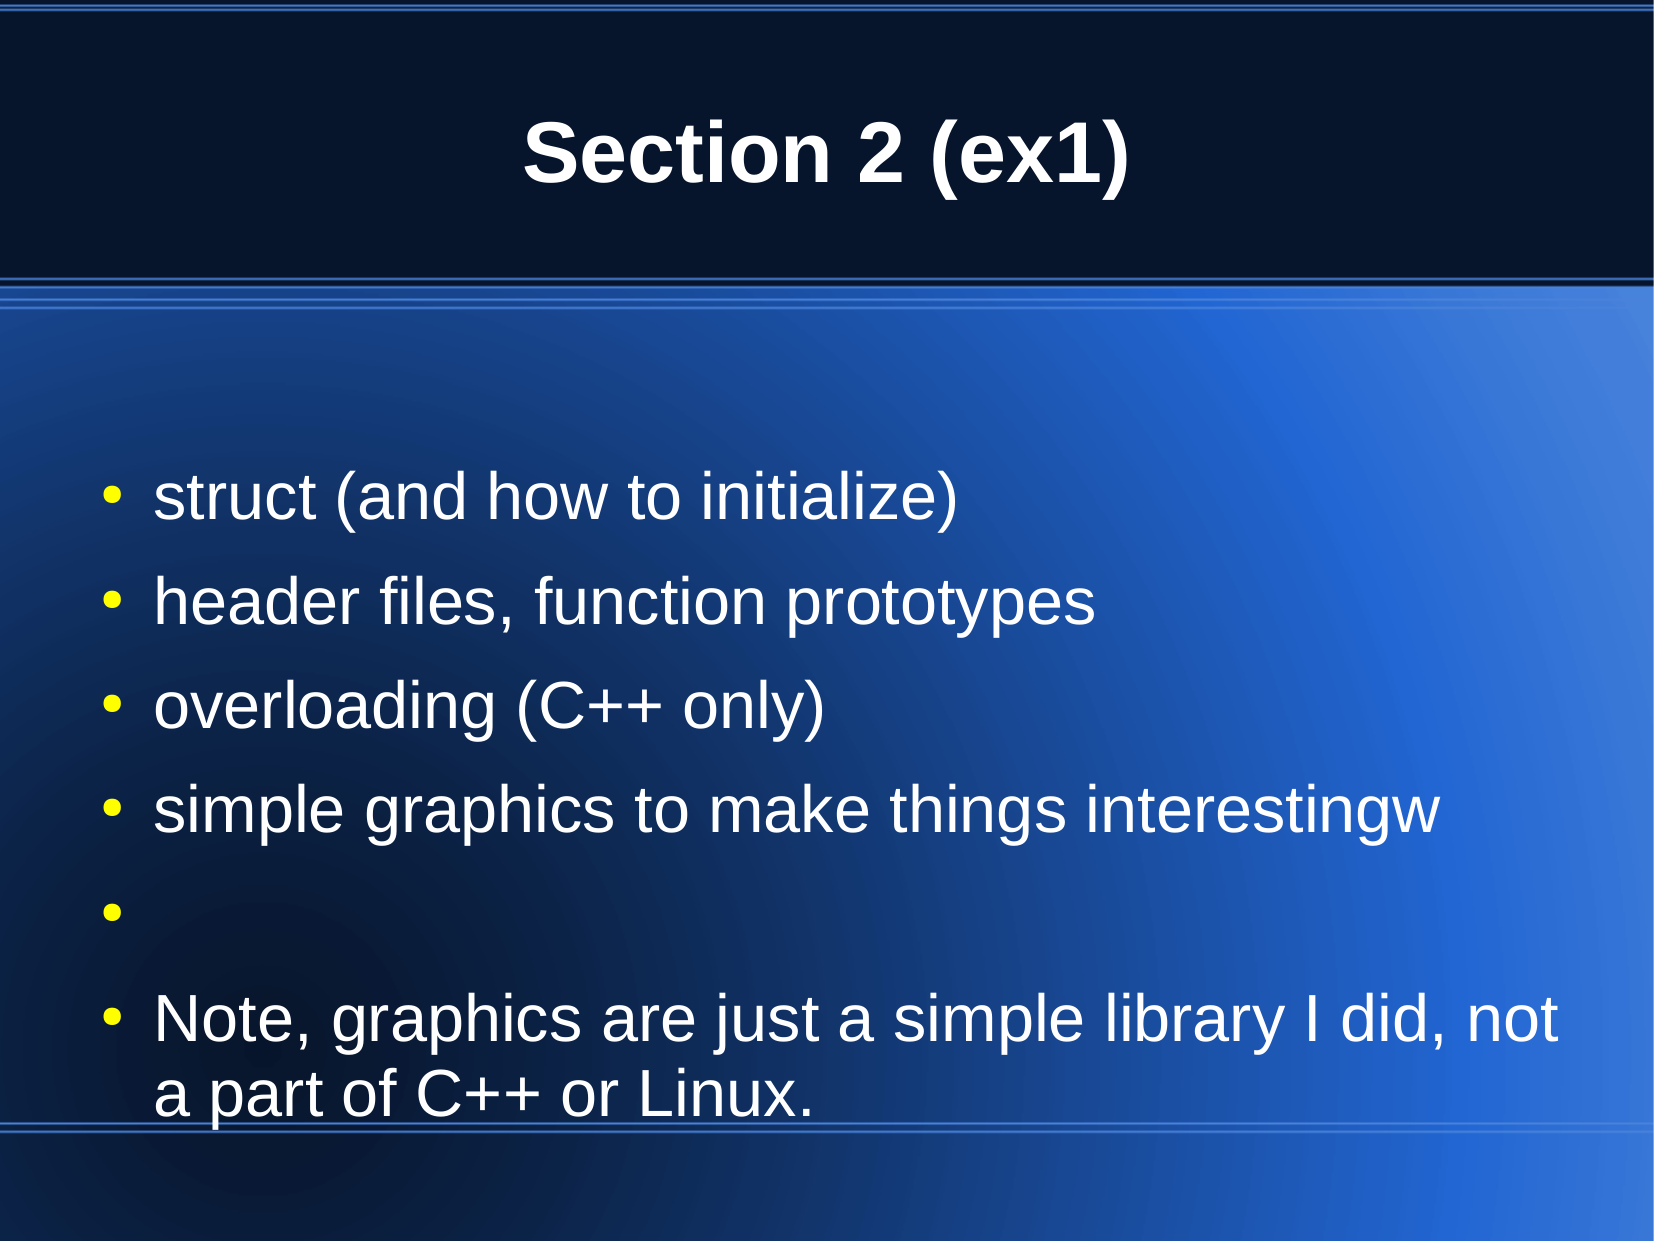

# Section 2 (ex1)
struct (and how to initialize)
header files, function prototypes
overloading (C++ only)
simple graphics to make things interestingw
Note, graphics are just a simple library I did, not a part of C++ or Linux.